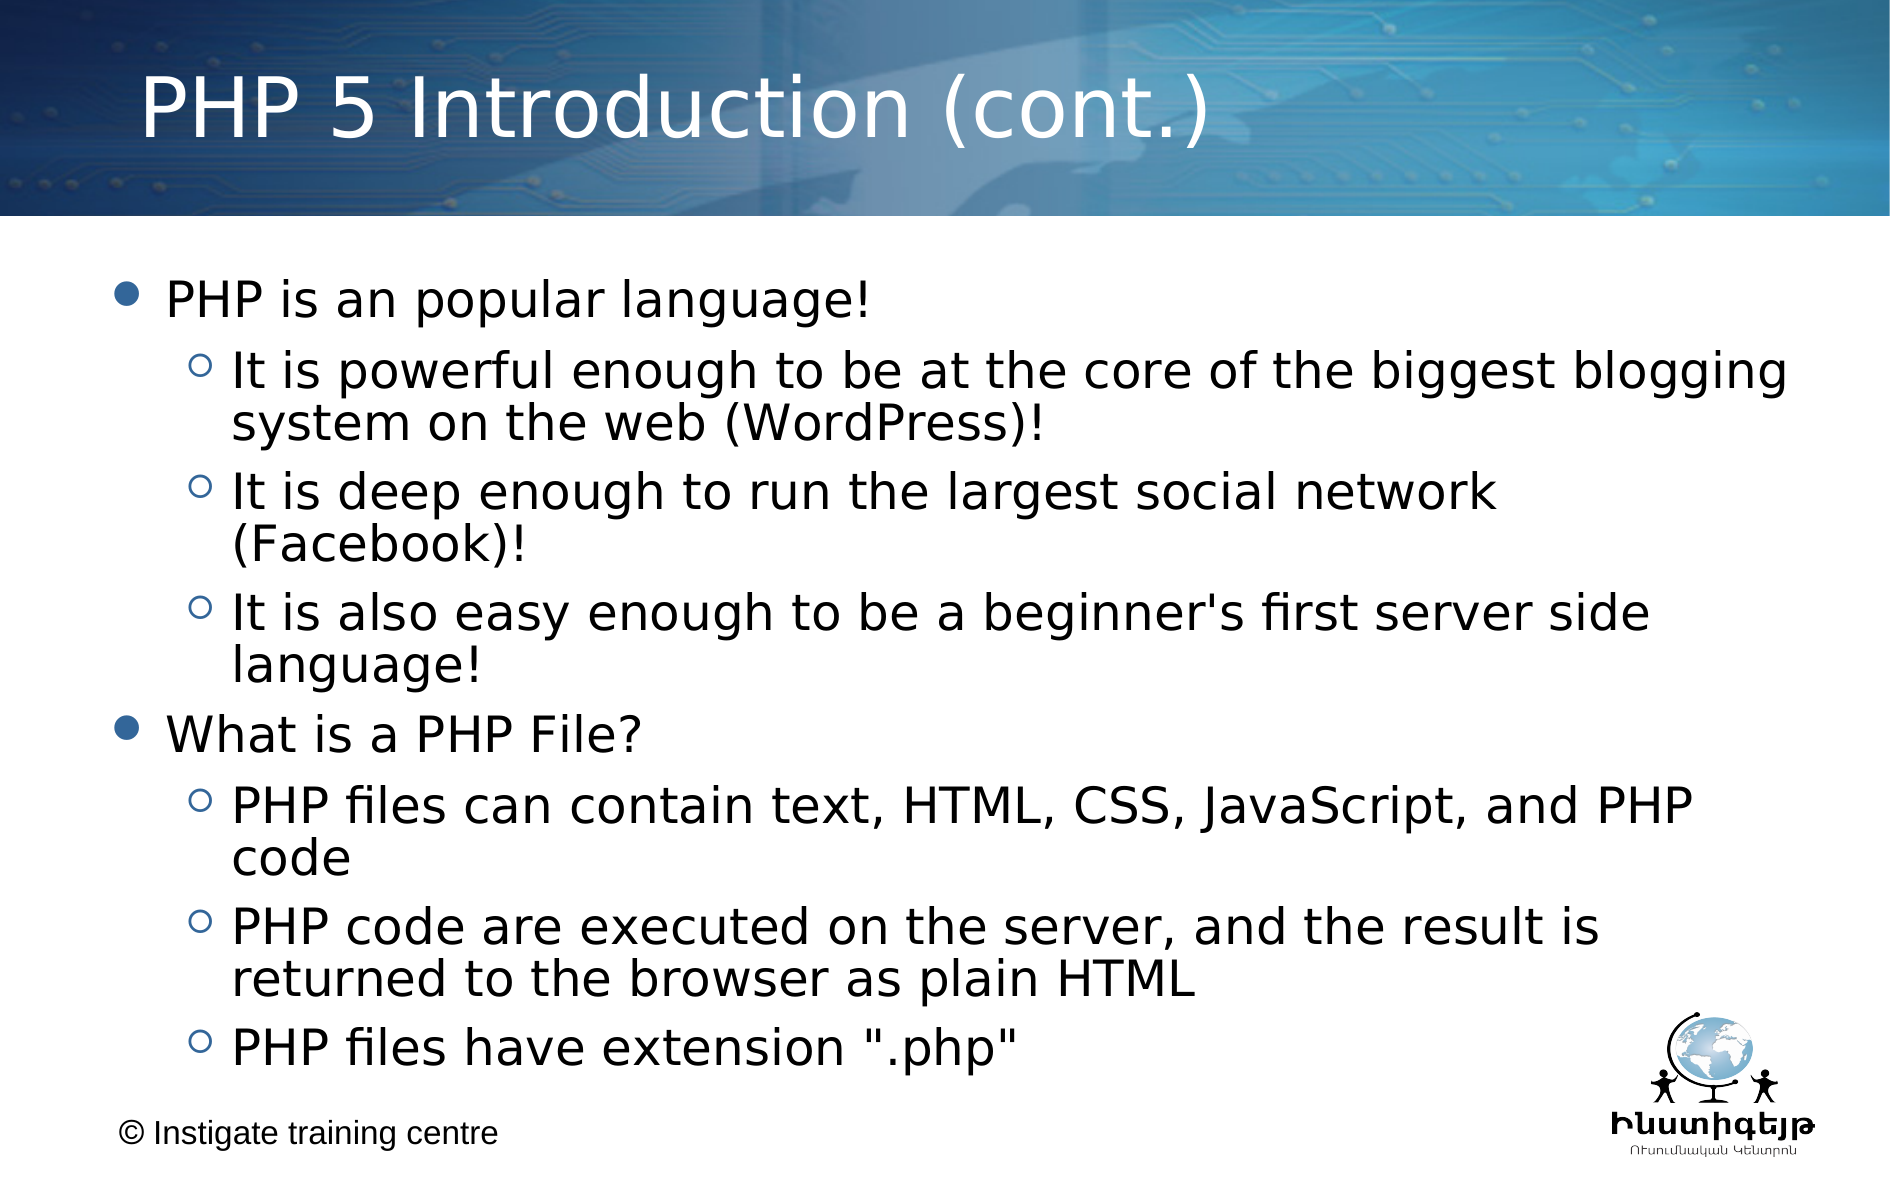

PHP 5 Introduction (cont.)
# PHP is an popular language!
It is powerful enough to be at the core of the biggest blogging system on the web (WordPress)!
It is deep enough to run the largest social network (Facebook)!
It is also easy enough to be a beginner's first server side language!
What is a PHP File?
PHP files can contain text, HTML, CSS, JavaScript, and PHP code
PHP code are executed on the server, and the result is returned to the browser as plain HTML
PHP files have extension ".php"